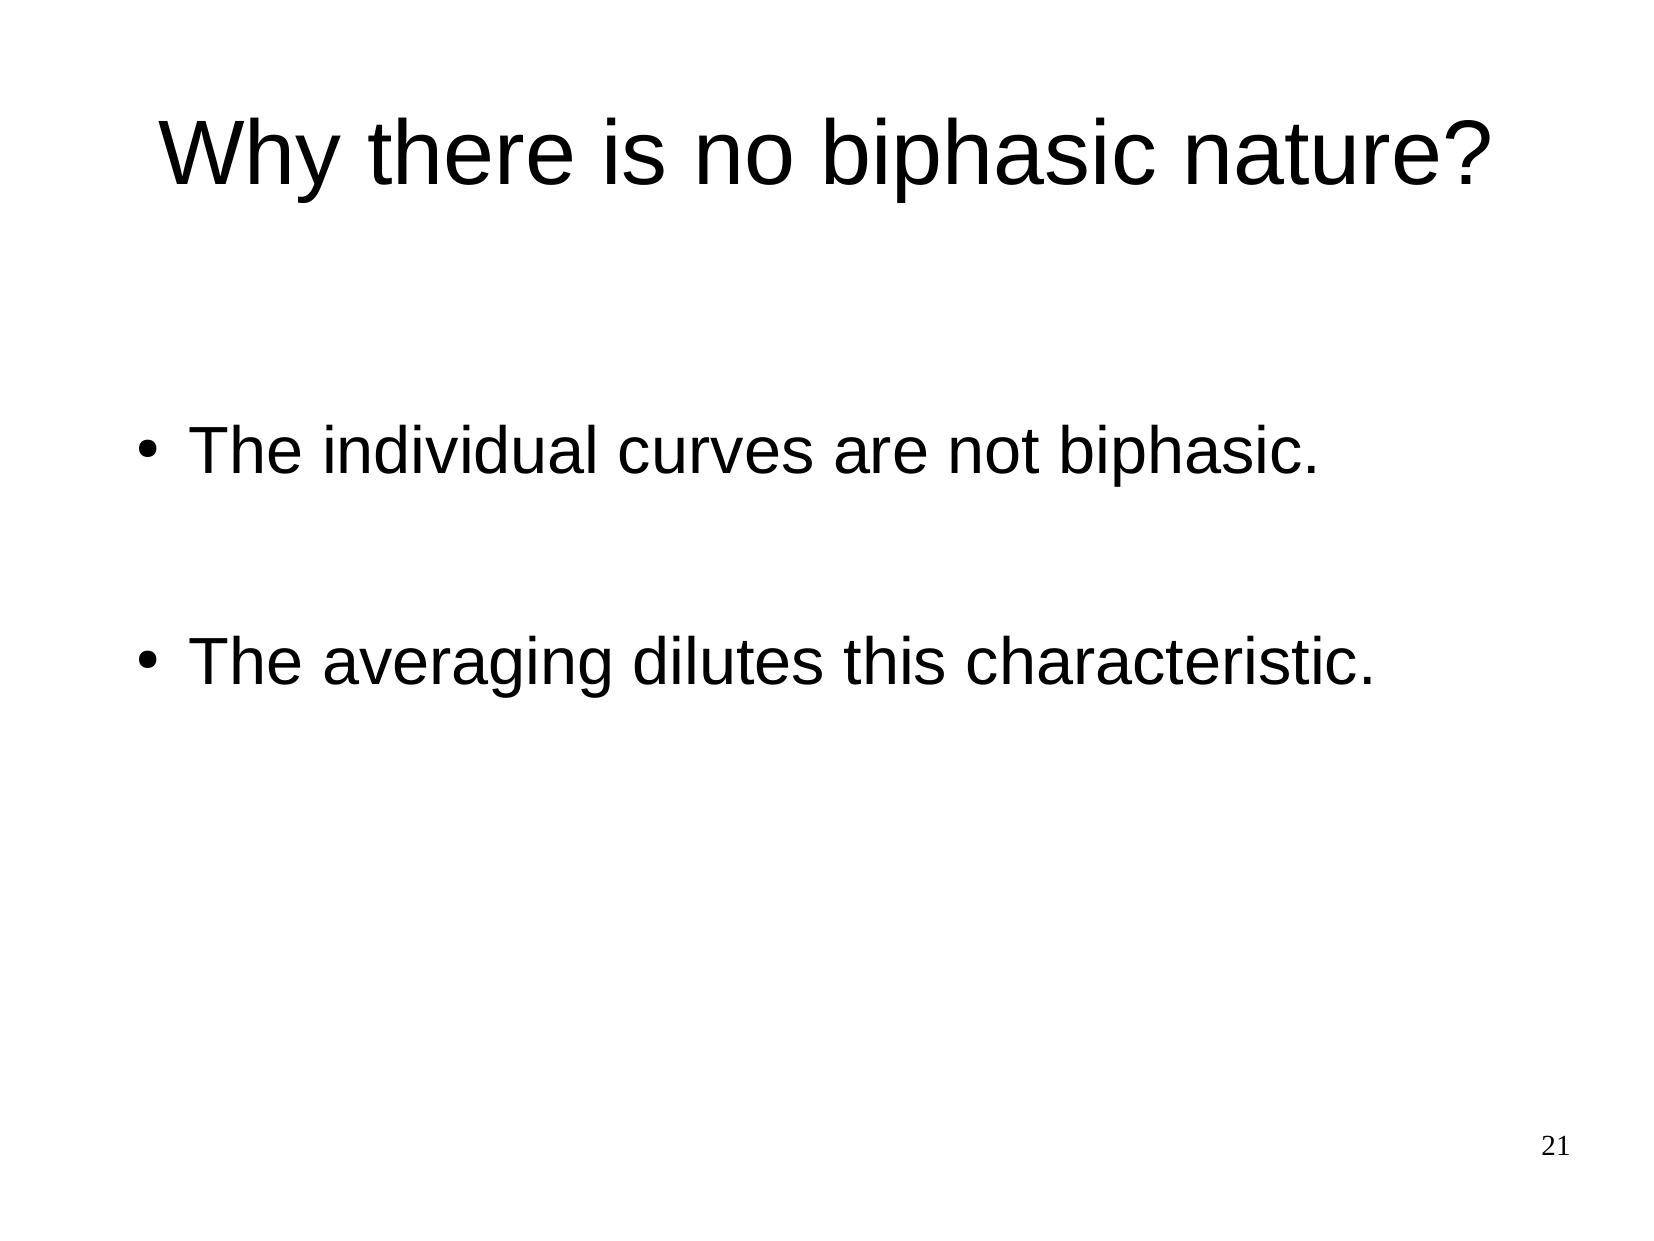

# Why there is no biphasic nature?
The individual curves are not biphasic.
The averaging dilutes this characteristic.
21